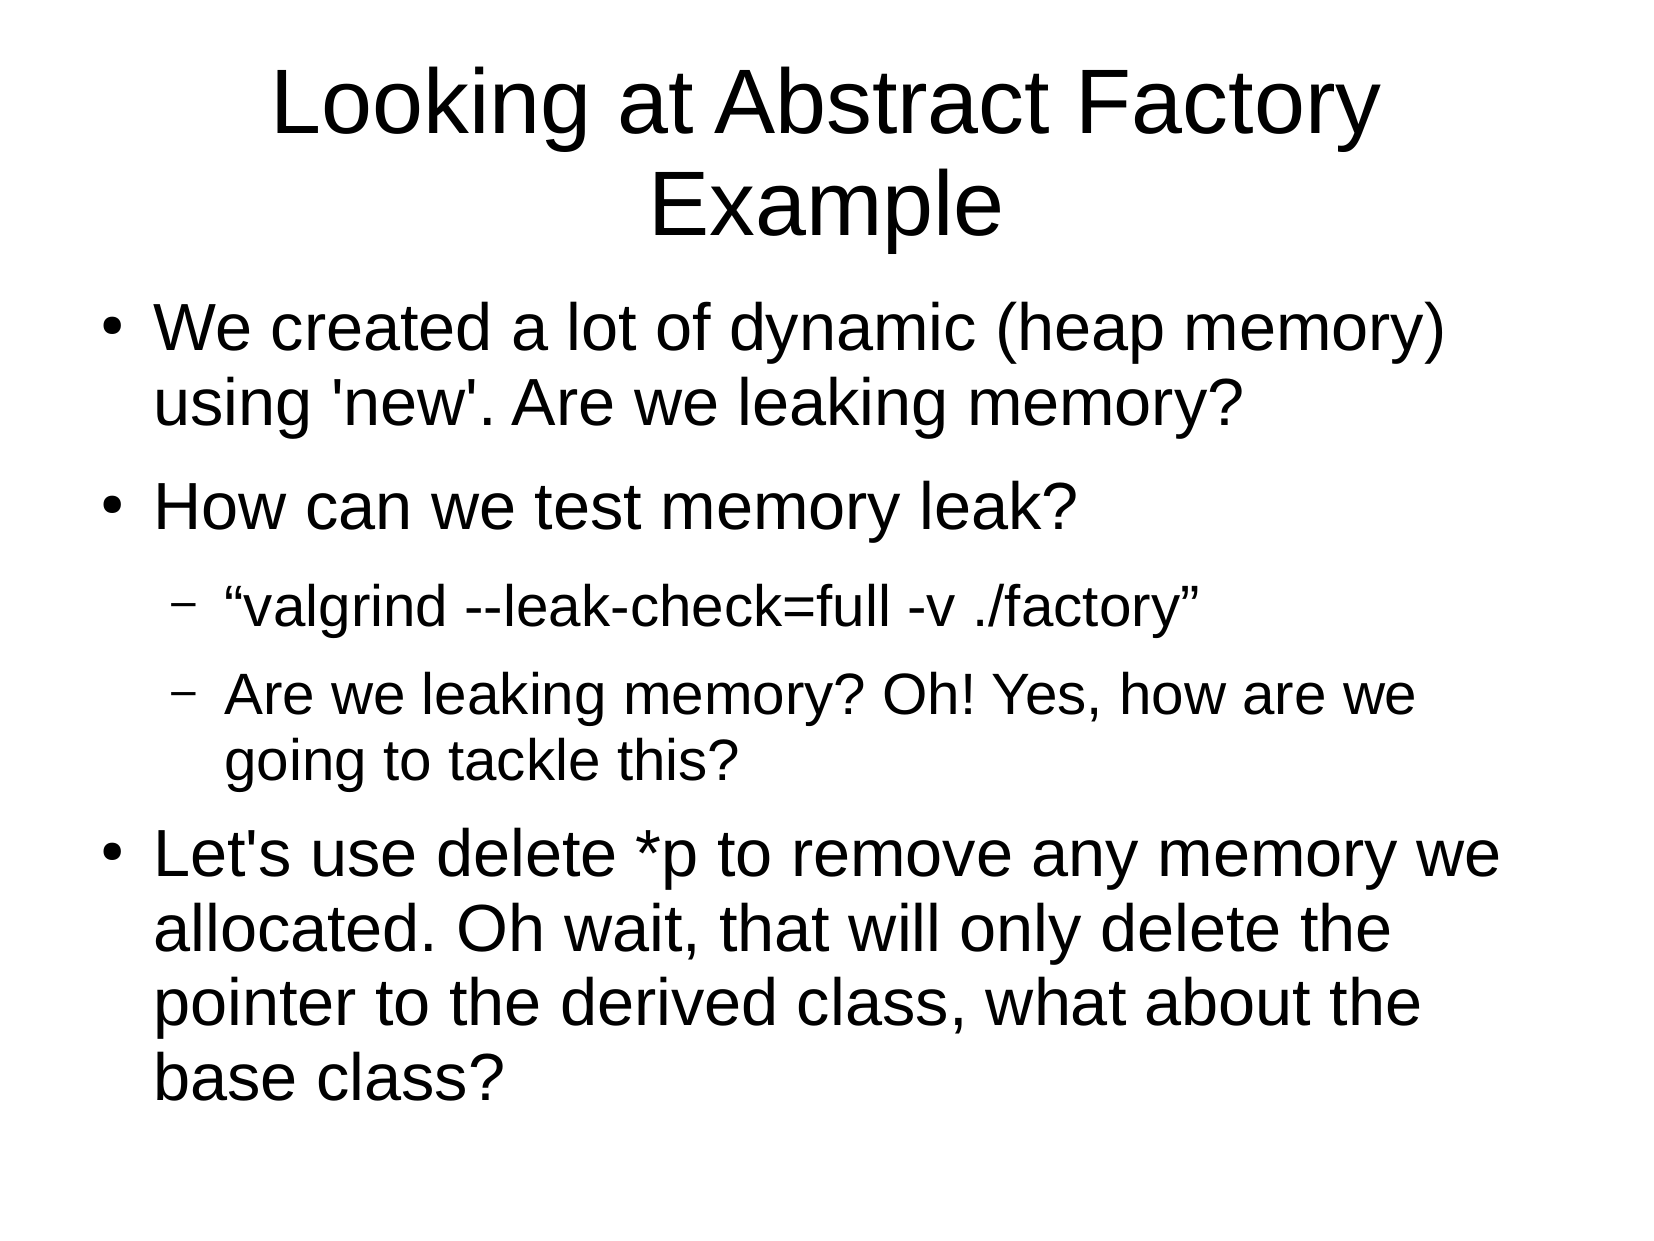

# Looking at Abstract Factory Example
We created a lot of dynamic (heap memory) using 'new'. Are we leaking memory?
How can we test memory leak?
“valgrind --leak-check=full -v ./factory”
Are we leaking memory? Oh! Yes, how are we going to tackle this?
Let's use delete *p to remove any memory we allocated. Oh wait, that will only delete the pointer to the derived class, what about the base class?